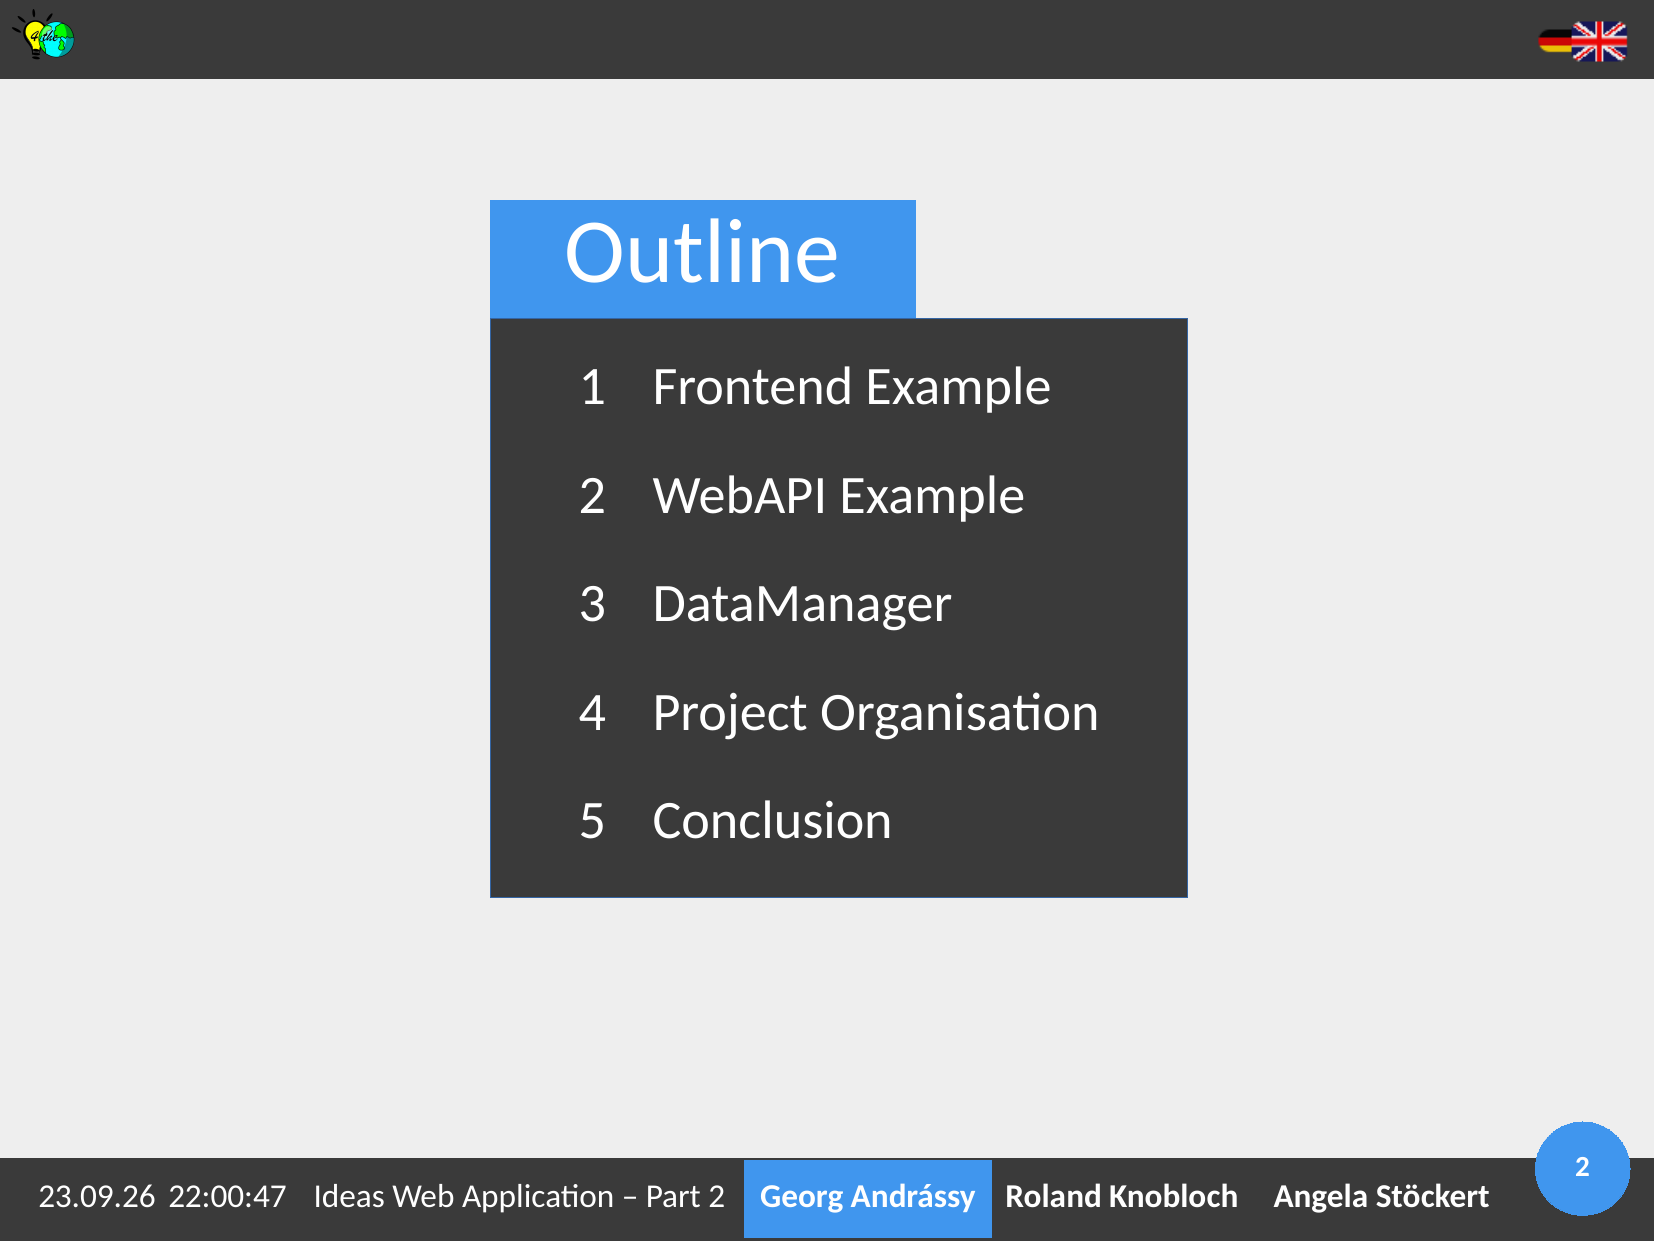

Outline
	1	Frontend Example
	2	WebAPI Example
	3	DataManager
	4	Project Organisation
	5	Conclusion
Ideas Web Application – Part 2
Georg Andrássy
Roland Knobloch
Angela Stöckert